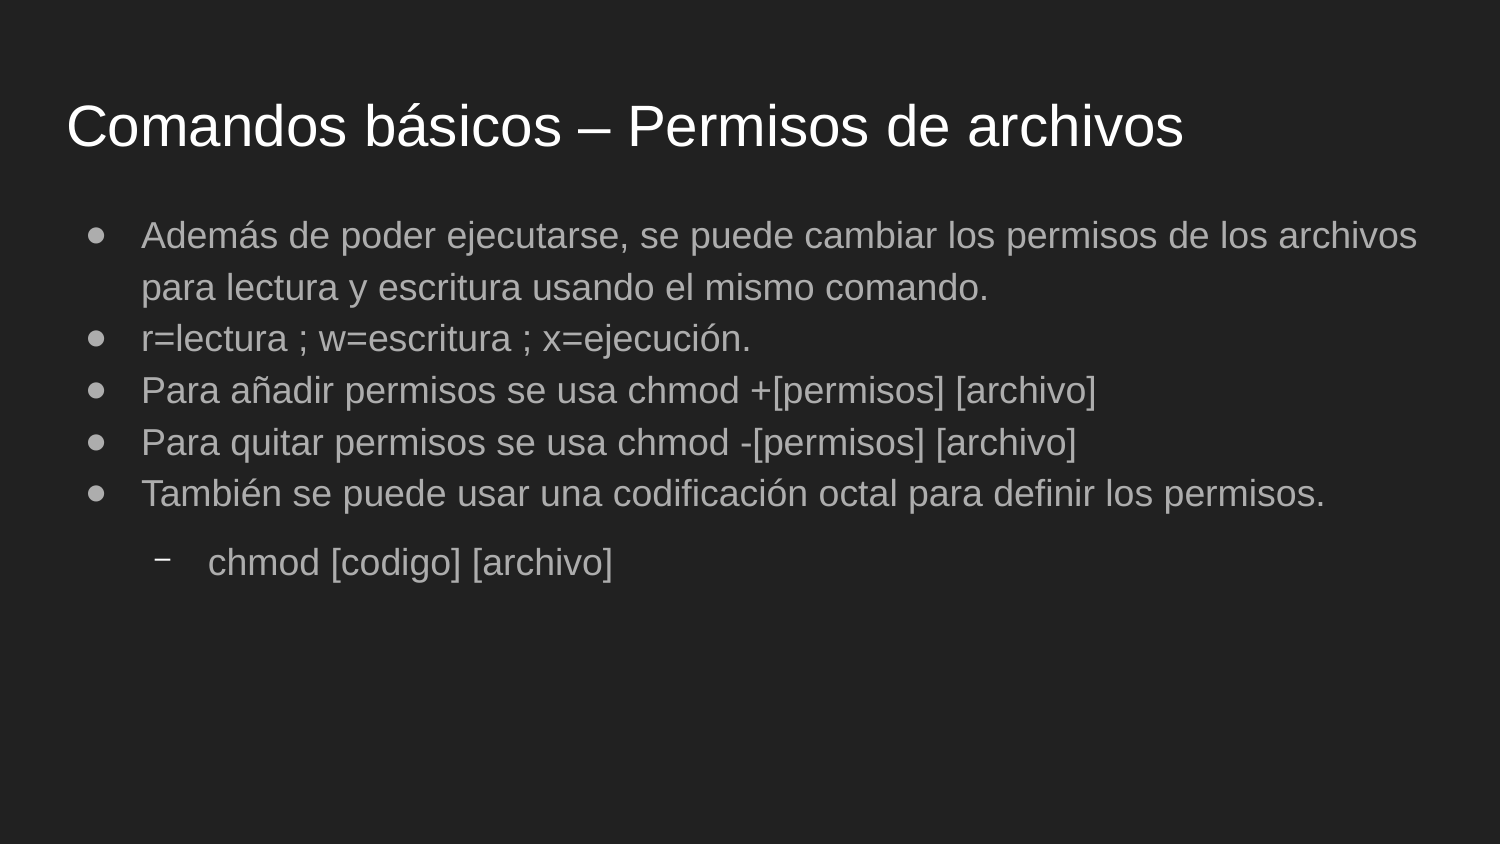

# Comandos básicos – Permisos de archivos
Además de poder ejecutarse, se puede cambiar los permisos de los archivos para lectura y escritura usando el mismo comando.
r=lectura ; w=escritura ; x=ejecución.
Para añadir permisos se usa chmod +[permisos] [archivo]
Para quitar permisos se usa chmod -[permisos] [archivo]
También se puede usar una codificación octal para definir los permisos.
chmod [codigo] [archivo]